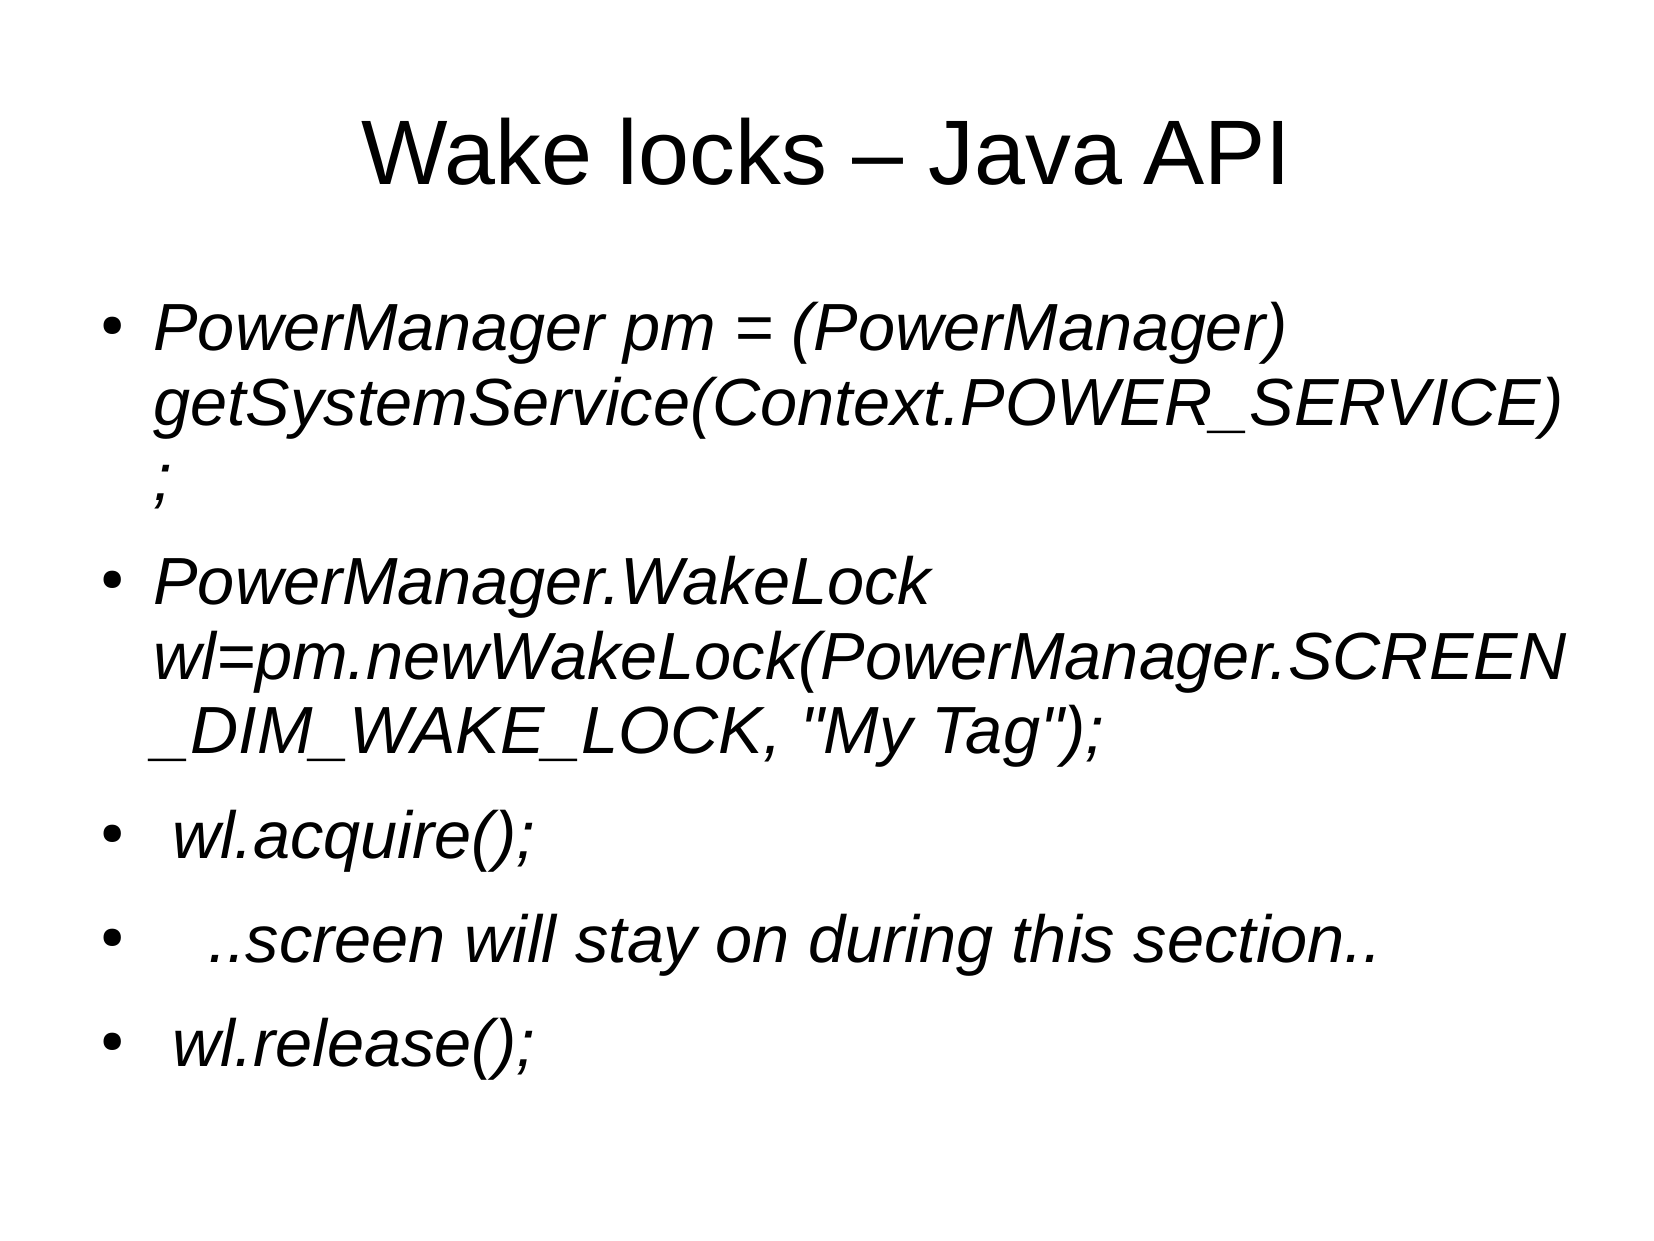

# Wake locks – Java API
PowerManager pm = (PowerManager) getSystemService(Context.POWER_SERVICE);
PowerManager.WakeLock wl=pm.newWakeLock(PowerManager.SCREEN_DIM_WAKE_LOCK, "My Tag");
 wl.acquire();
 ..screen will stay on during this section..
 wl.release();